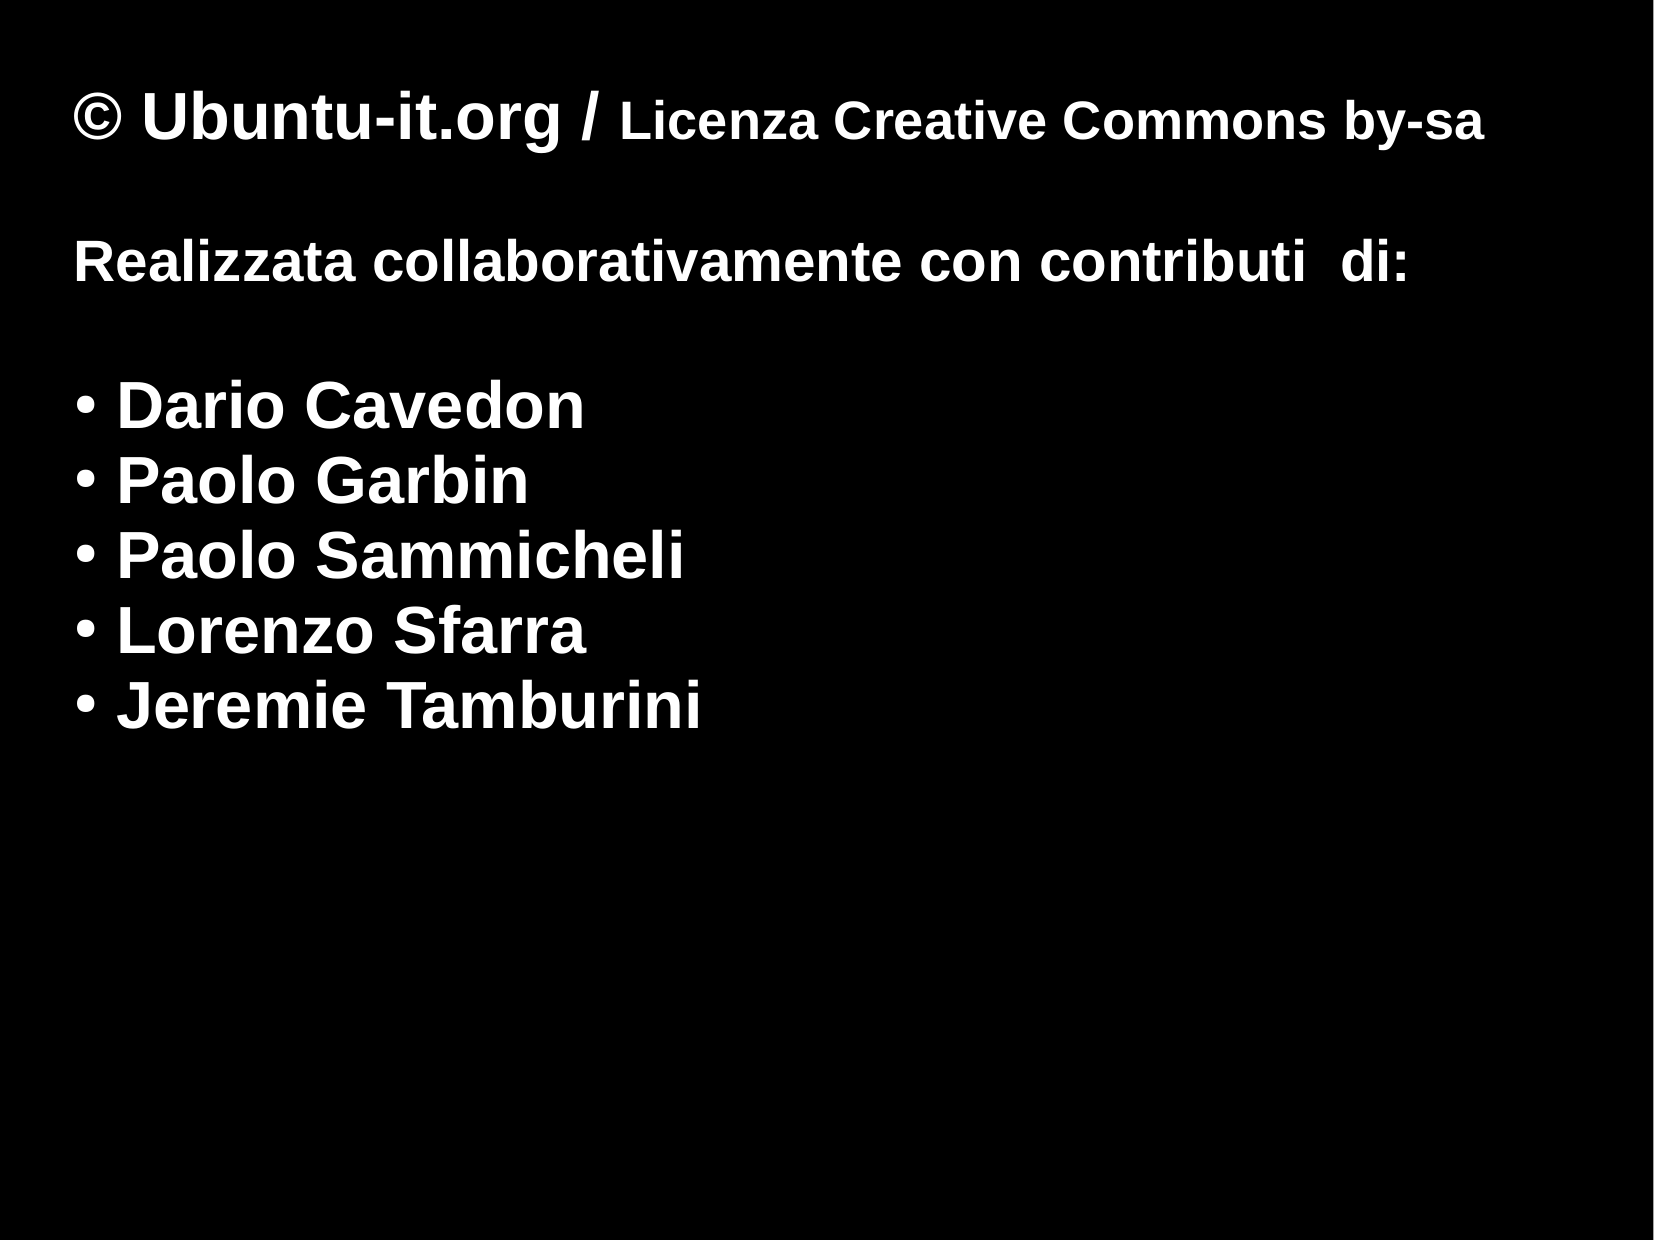

© Ubuntu-it.org / Licenza Creative Commons by-sa
Realizzata collaborativamente con contributi di:
 Dario Cavedon
 Paolo Garbin
 Paolo Sammicheli
 Lorenzo Sfarra
 Jeremie Tamburini